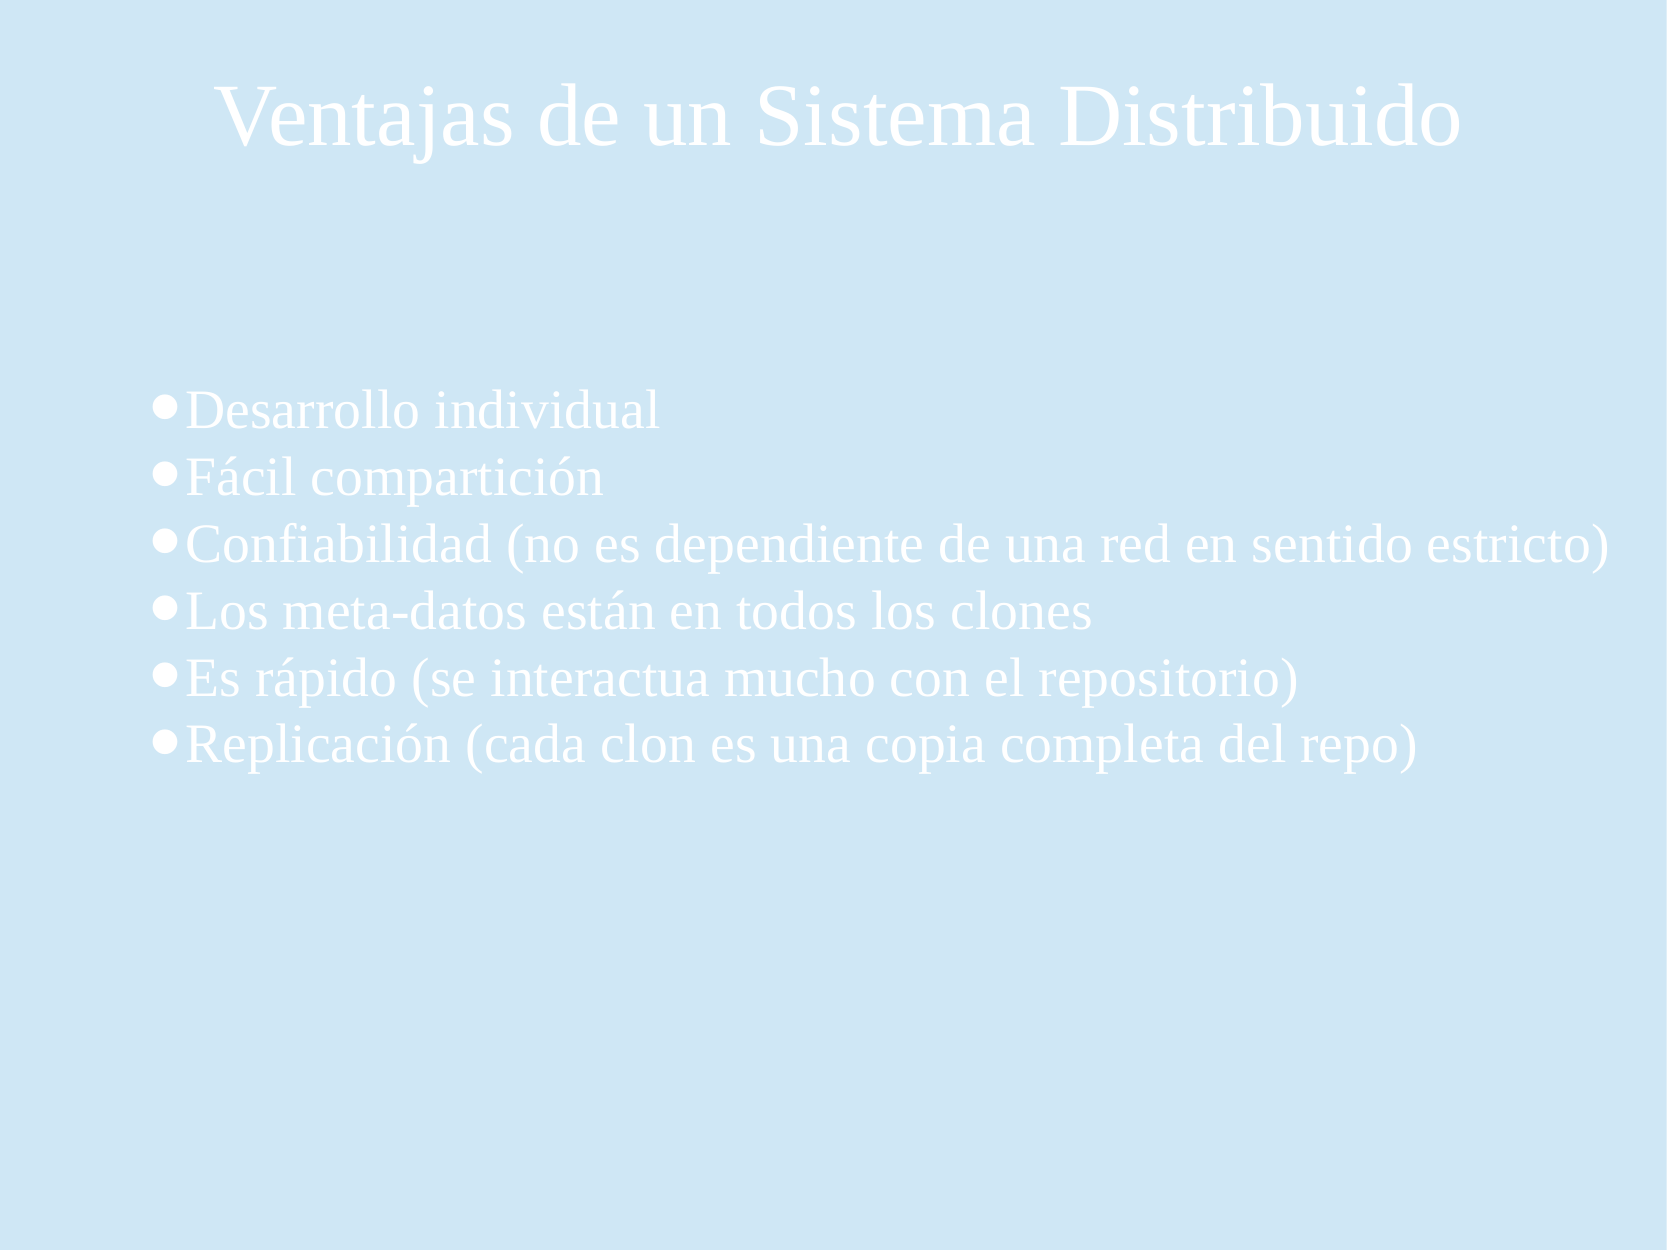

# Ventajas de un Sistema Distribuido
Desarrollo individual
Fácil compartición
Confiabilidad (no es dependiente de una red en sentido estricto)
Los meta-datos están en todos los clones
Es rápido (se interactua mucho con el repositorio)
Replicación (cada clon es una copia completa del repo)